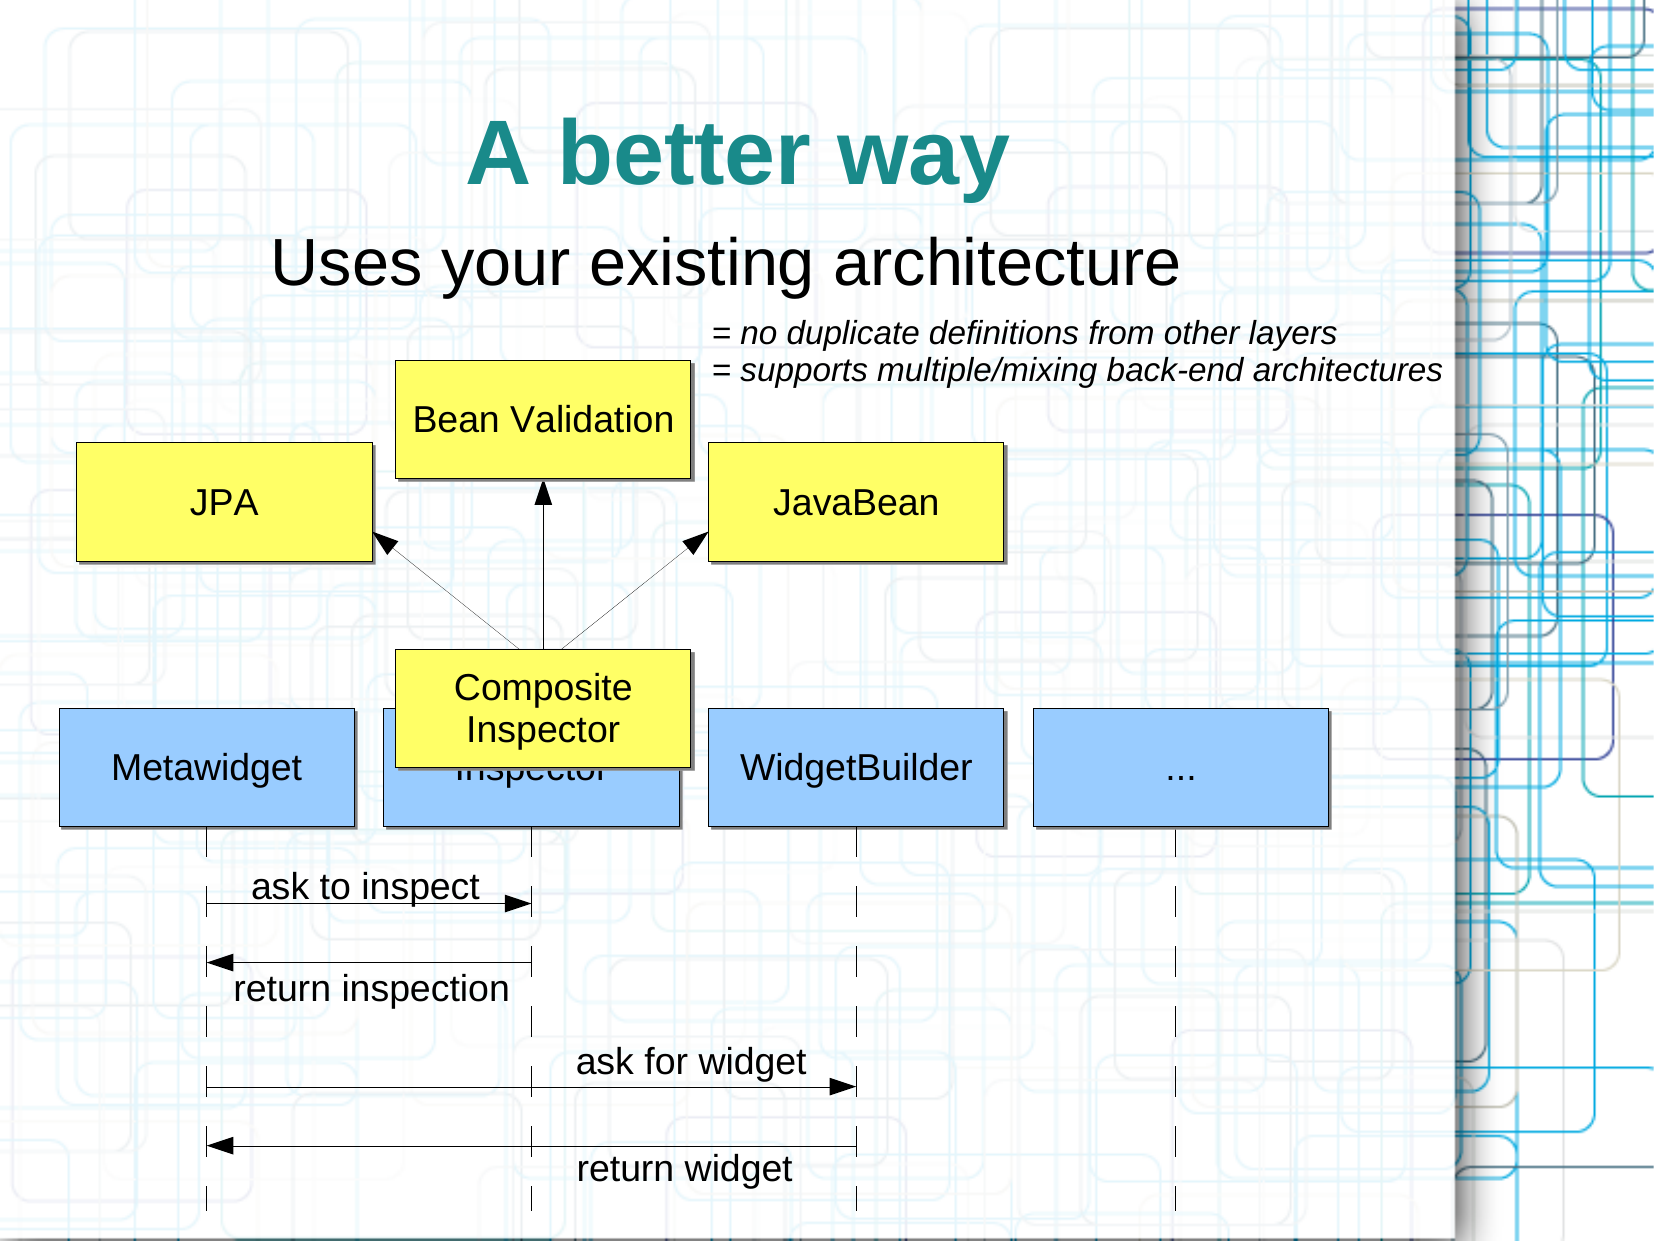

# A better way
Uses your existing architecture
= no duplicate definitions from other layers
= supports multiple/mixing back-end architectures
Bean Validation
JPA
JavaBean
Composite
Inspector
Metawidget
Inspector
WidgetBuilder
...
ask to inspect
return inspection
ask for widget
return widget